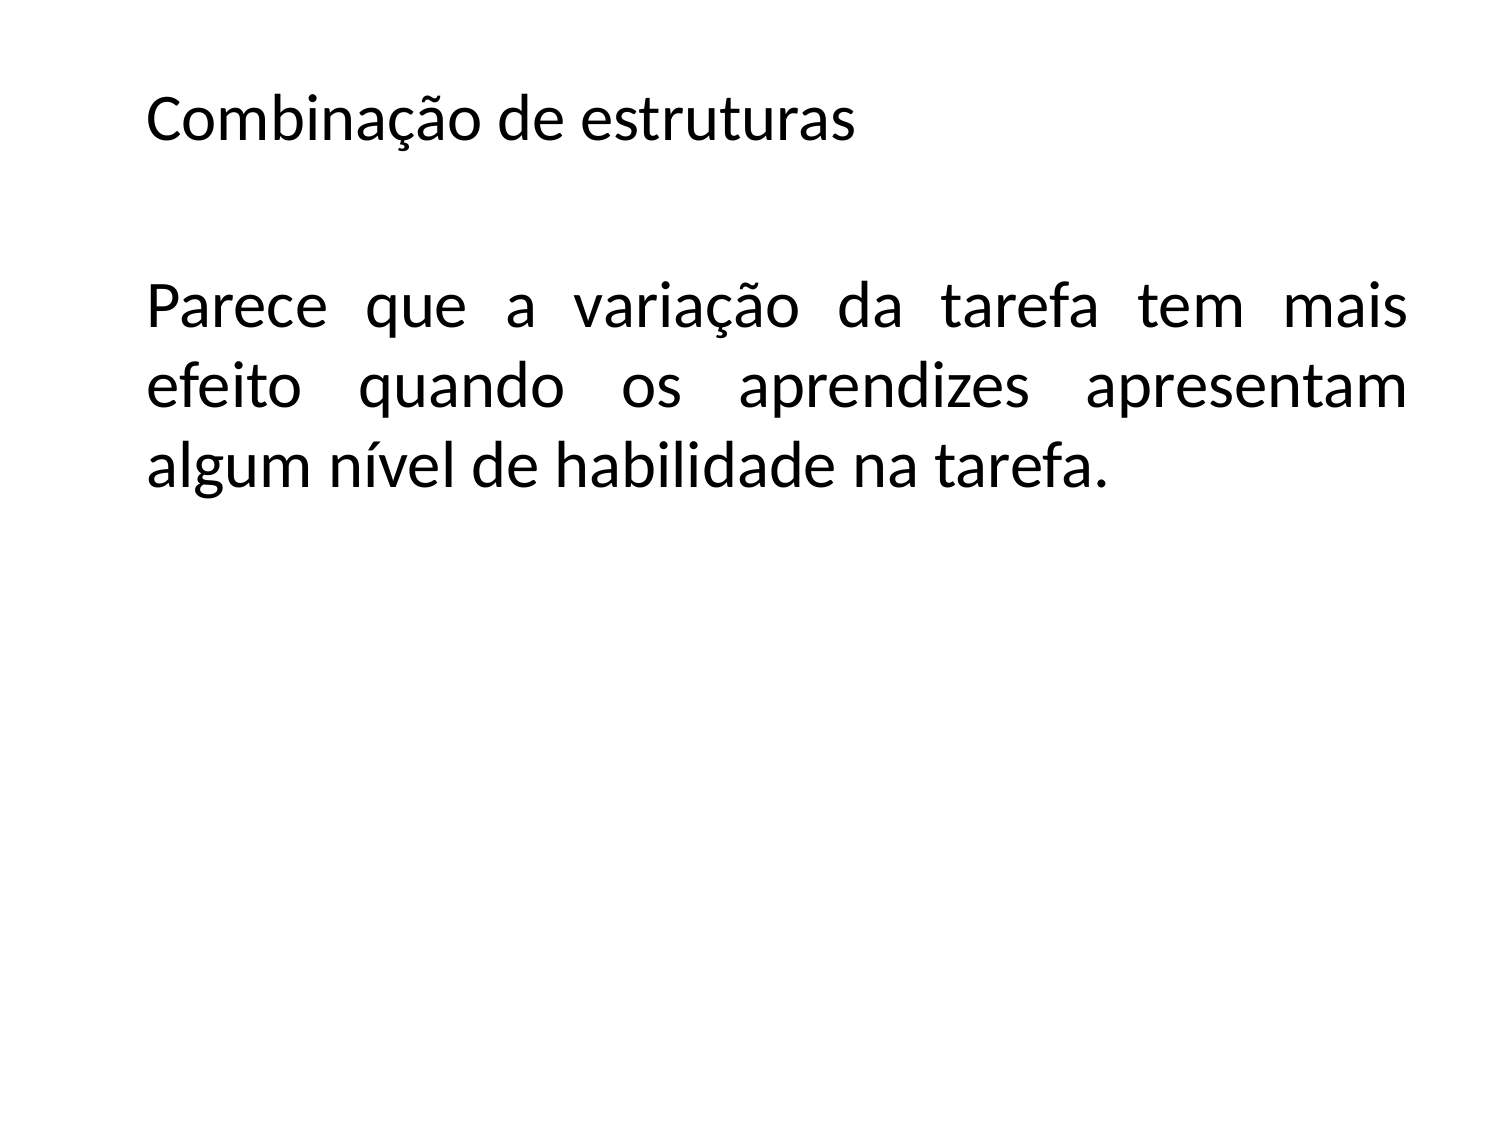

# Combinação de estruturas
Parece que a variação da tarefa tem mais efeito quando os aprendizes apresentam algum nível de habilidade na tarefa.